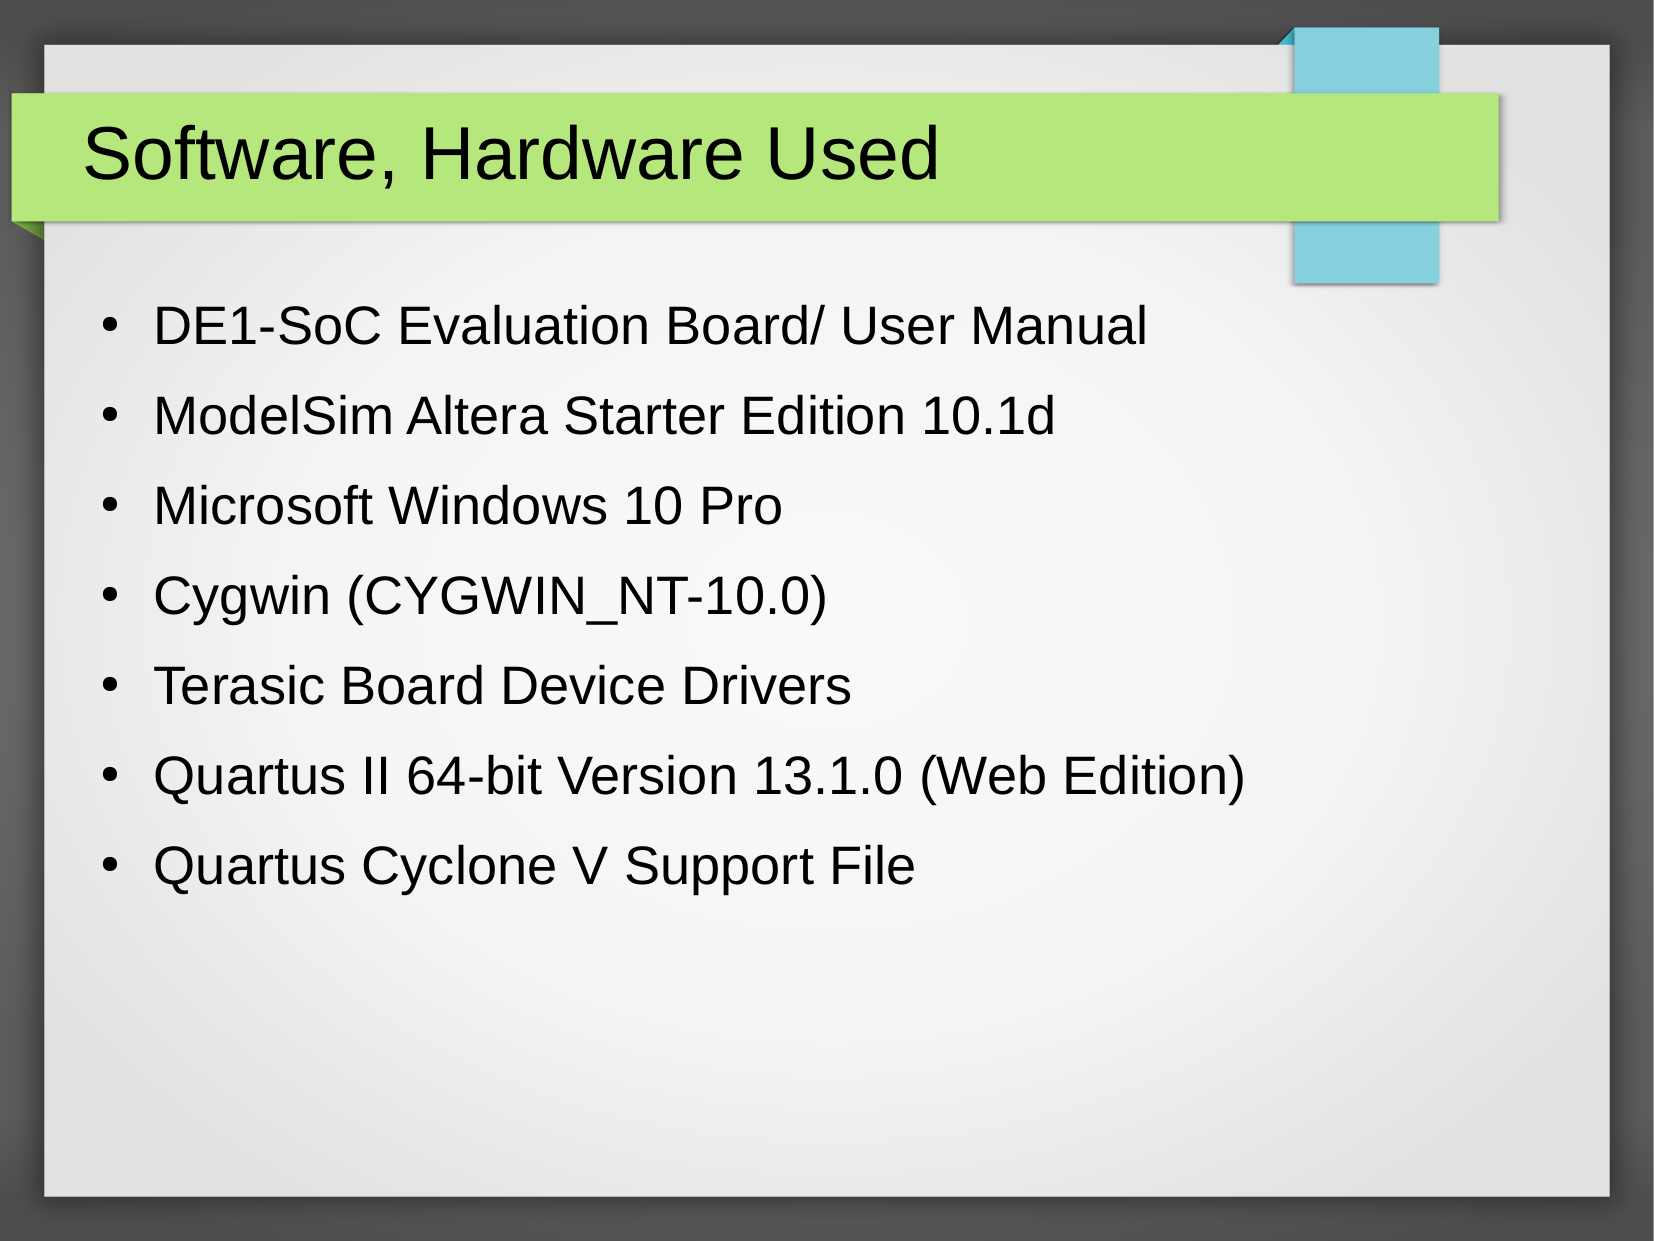

# Software, Hardware Used
DE1-SoC Evaluation Board/ User Manual
ModelSim Altera Starter Edition 10.1d
Microsoft Windows 10 Pro
Cygwin (CYGWIN_NT-10.0)
Terasic Board Device Drivers
Quartus II 64-bit Version 13.1.0 (Web Edition)
Quartus Cyclone V Support File